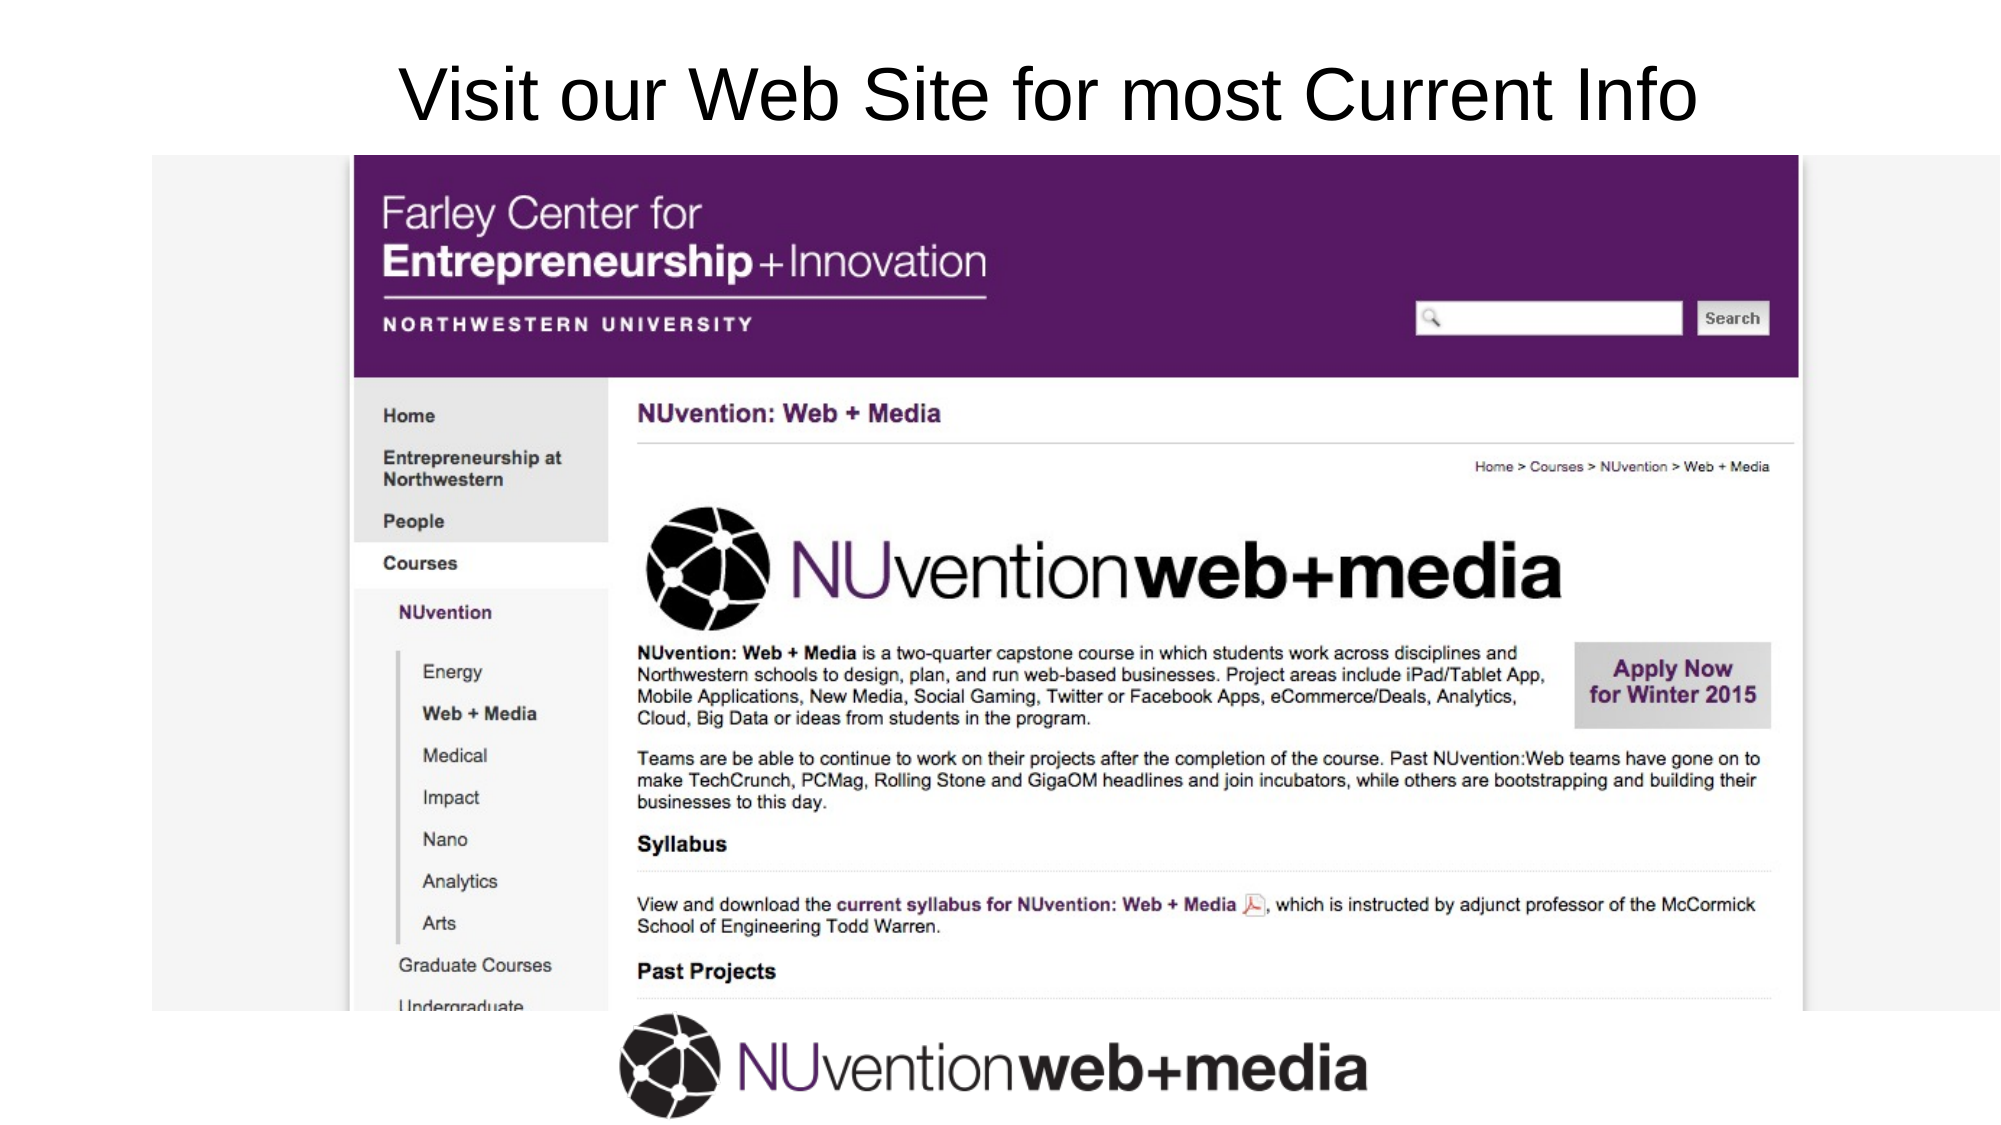

Visit our Web Site for most Current Info